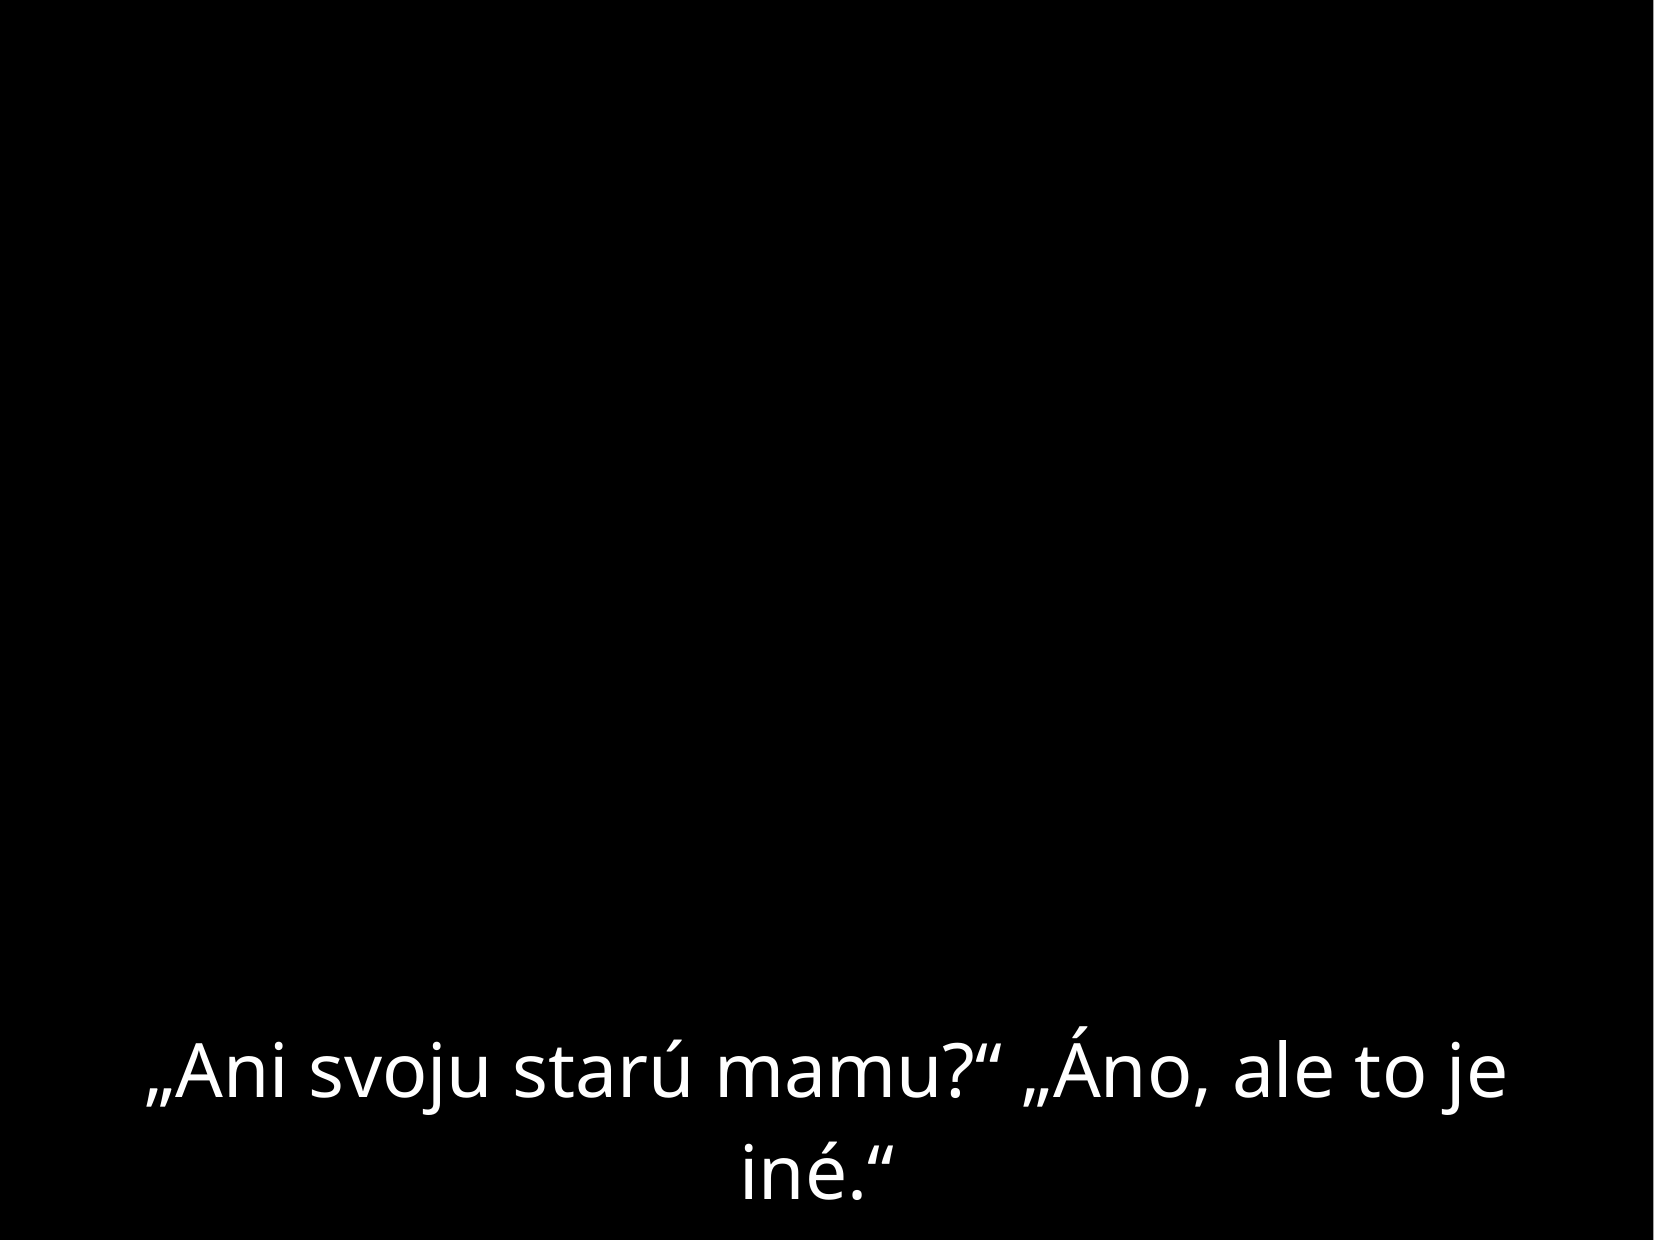

# „Ani svoju starú mamu?“ „Áno, ale to je iné.“